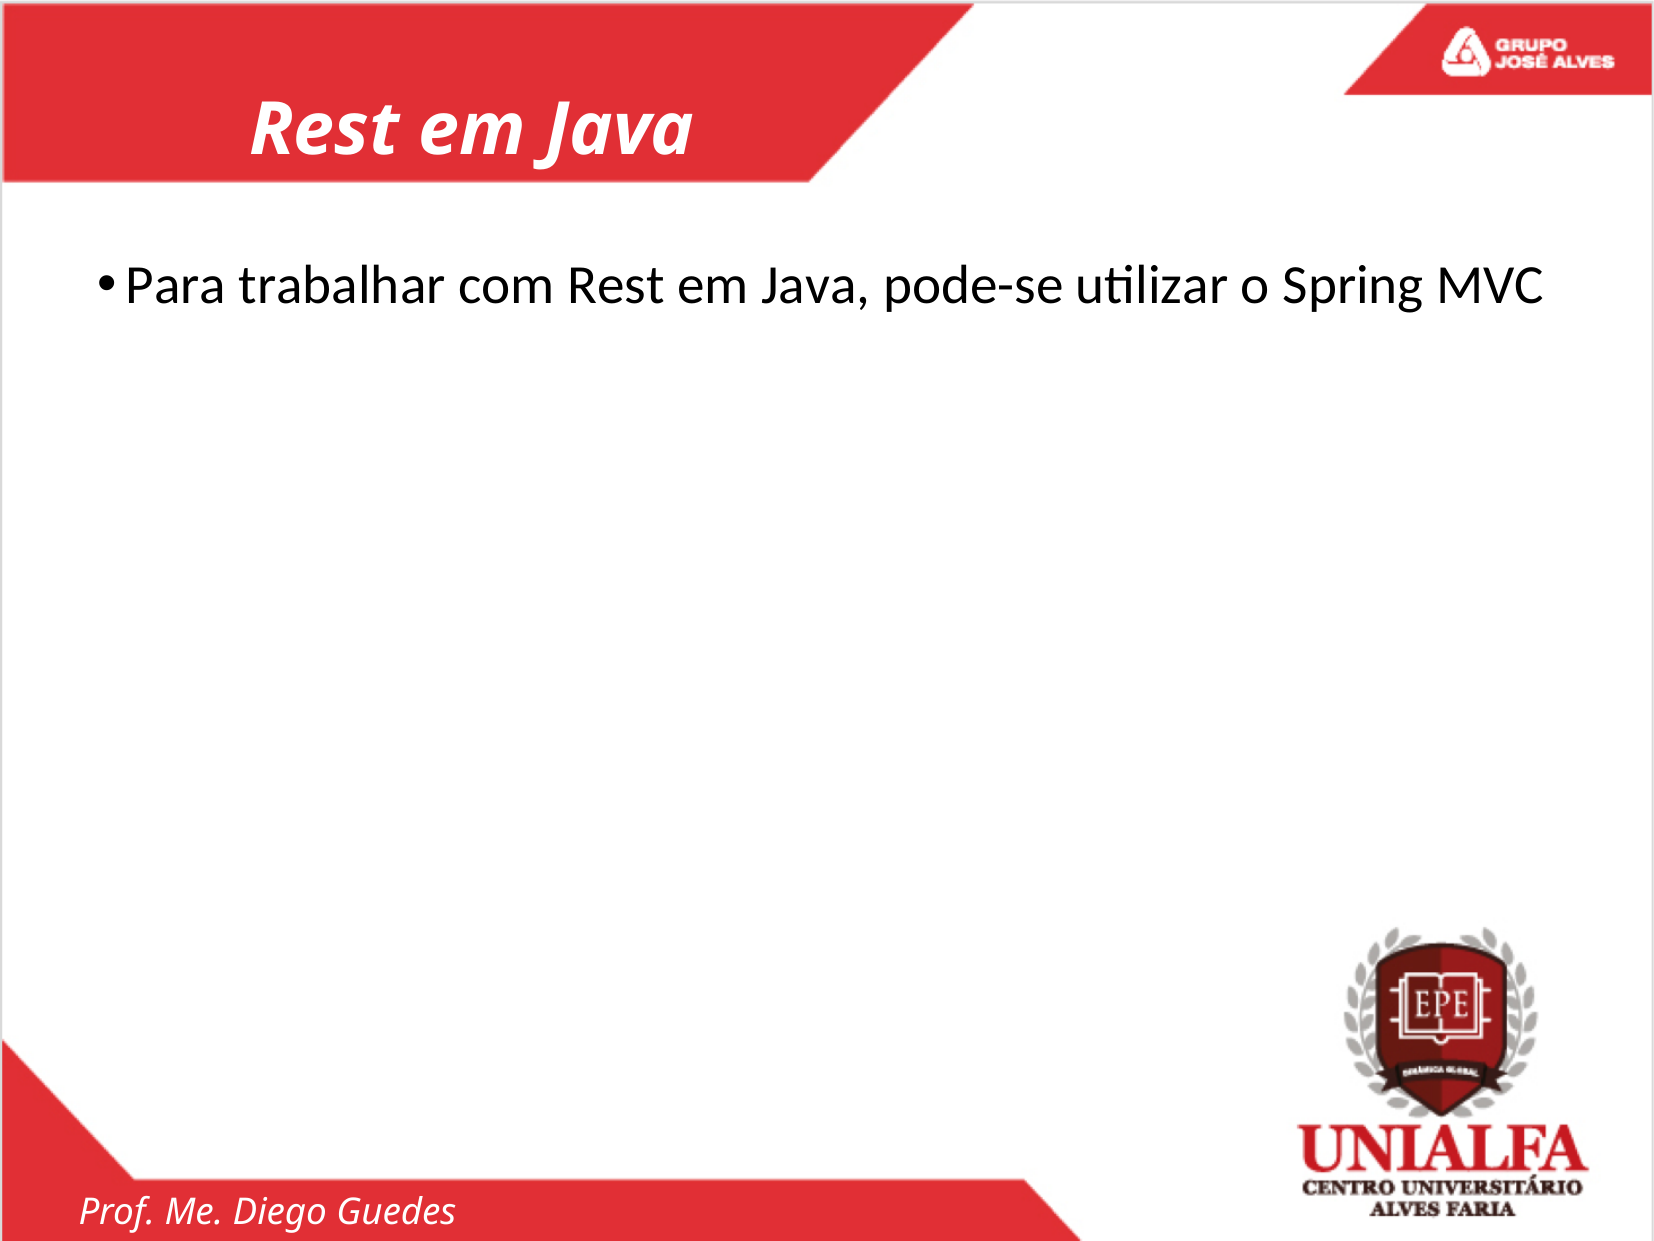

Rest em Java
Para trabalhar com Rest em Java, pode-se utilizar o Spring MVC
Prof. Me. Diego Guedes